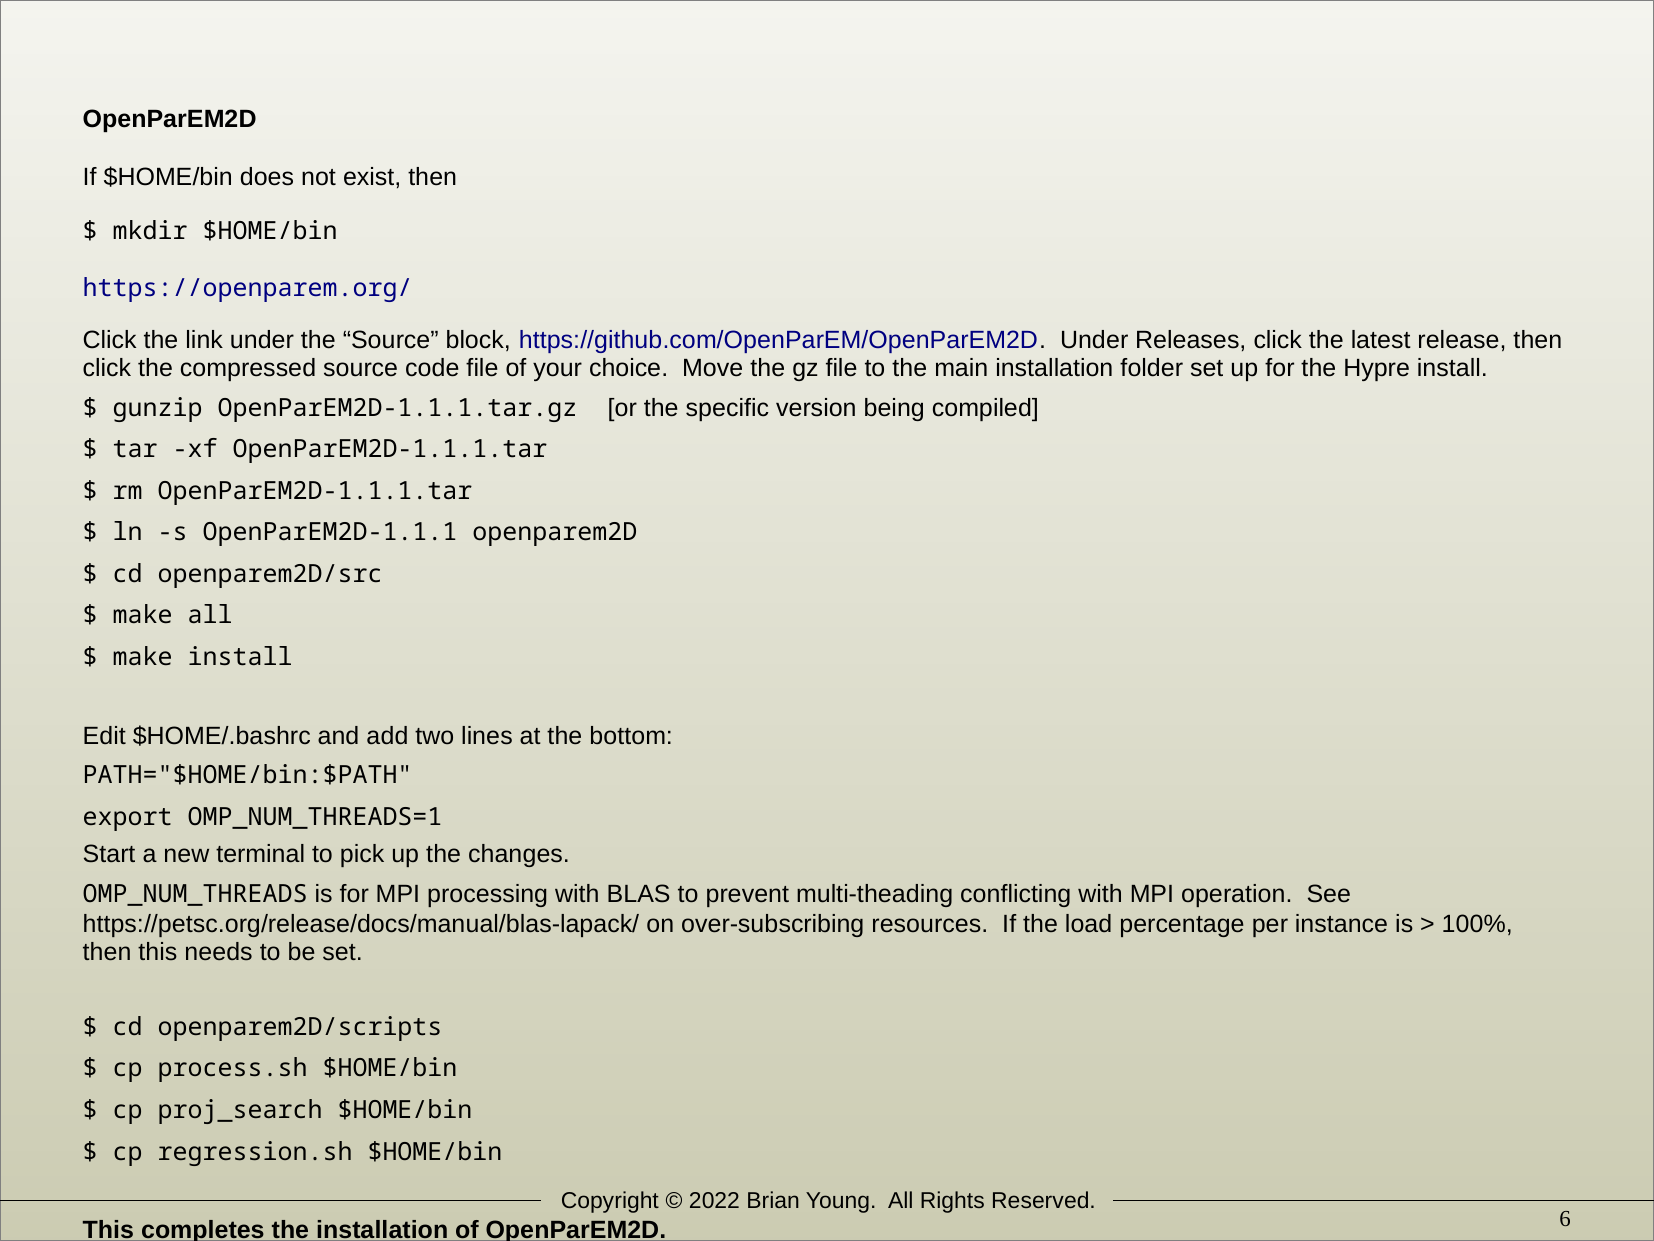

# OpenParEM2D
If $HOME/bin does not exist, then
$ mkdir $HOME/bin
https://openparem.org/
Click the link under the “Source” block, https://github.com/OpenParEM/OpenParEM2D. Under Releases, click the latest release, then click the compressed source code file of your choice. Move the gz file to the main installation folder set up for the Hypre install.
$ gunzip OpenParEM2D-1.1.1.tar.gz [or the specific version being compiled]
$ tar -xf OpenParEM2D-1.1.1.tar
$ rm OpenParEM2D-1.1.1.tar
$ ln -s OpenParEM2D-1.1.1 openparem2D
$ cd openparem2D/src
$ make all
$ make install
Edit $HOME/.bashrc and add two lines at the bottom:
PATH="$HOME/bin:$PATH"
export OMP_NUM_THREADS=1
Start a new terminal to pick up the changes.
OMP_NUM_THREADS is for MPI processing with BLAS to prevent multi-theading conflicting with MPI operation. See https://petsc.org/release/docs/manual/blas-lapack/ on over-subscribing resources. If the load percentage per instance is > 100%, then this needs to be set.
$ cd openparem2D/scripts
$ cp process.sh $HOME/bin
$ cp proj_search $HOME/bin
$ cp regression.sh $HOME/bin
This completes the installation of OpenParEM2D.
6